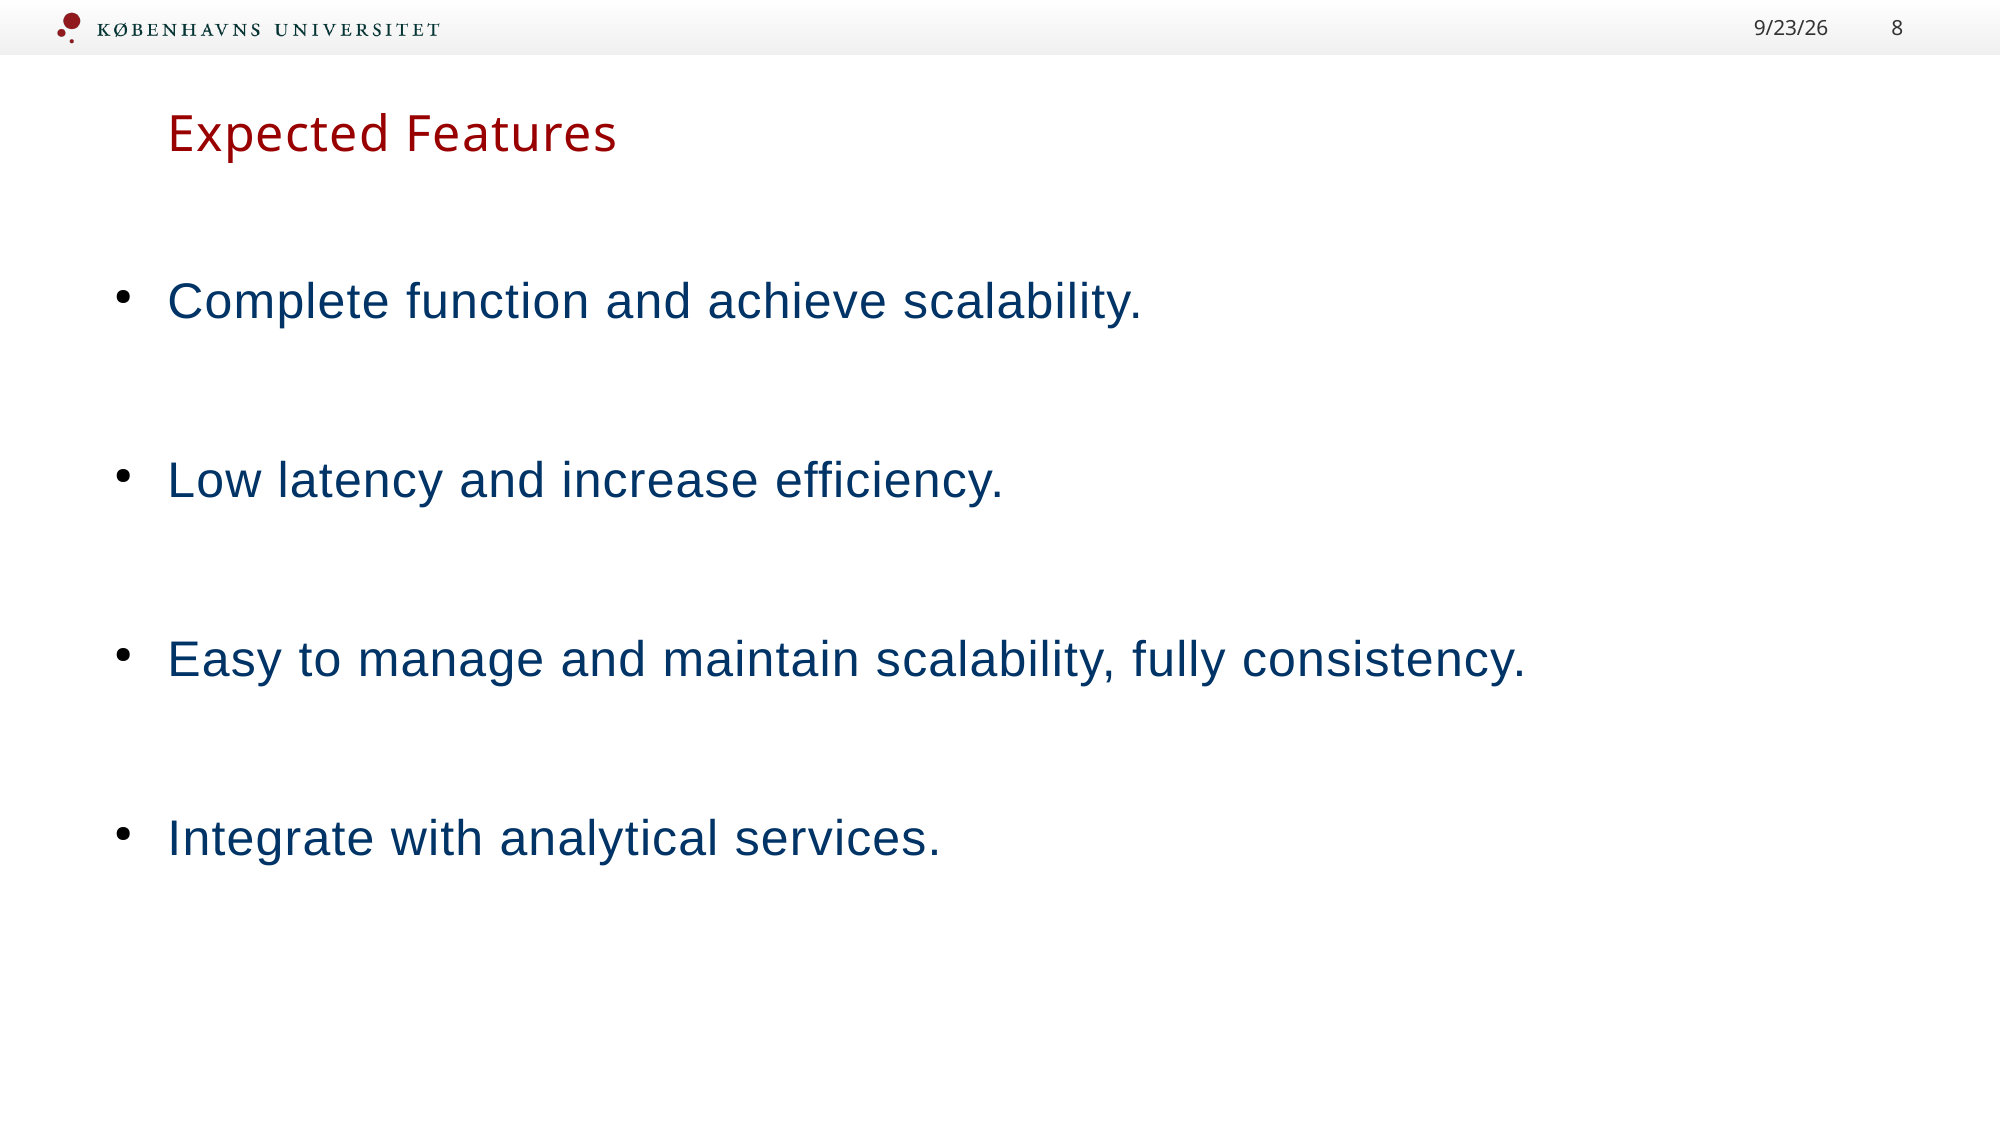

#
Expected Features
Complete function and achieve scalability.
Low latency and increase efficiency.
Easy to manage and maintain scalability, fully consistency.
Integrate with analytical services.